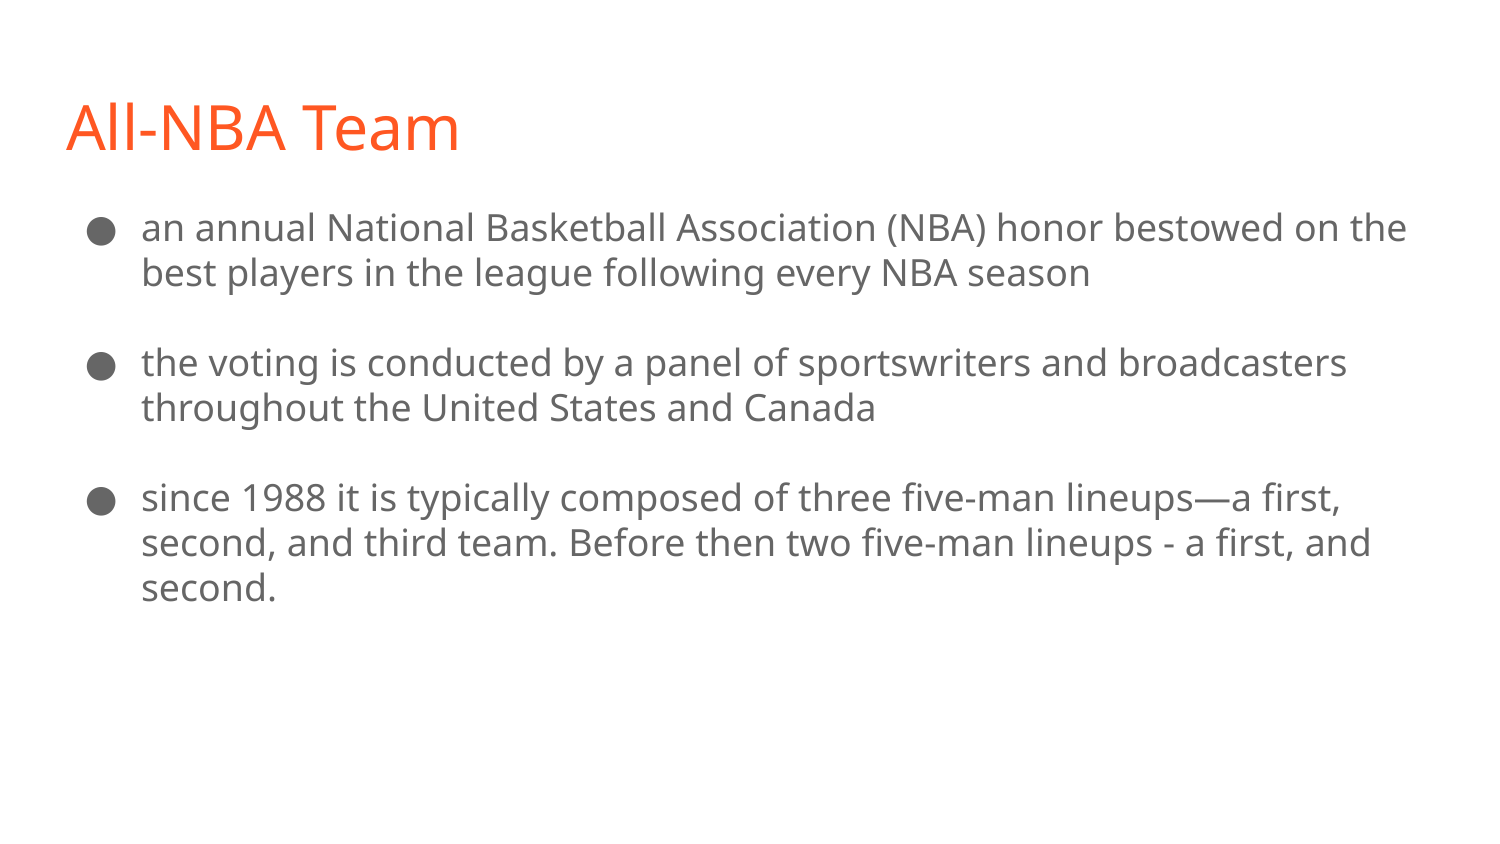

# All-NBA Team
an annual National Basketball Association (NBA) honor bestowed on the best players in the league following every NBA season
the voting is conducted by a panel of sportswriters and broadcasters throughout the United States and Canada
since 1988 it is typically composed of three five-man lineups—a first, second, and third team. Before then two five-man lineups - a first, and second.